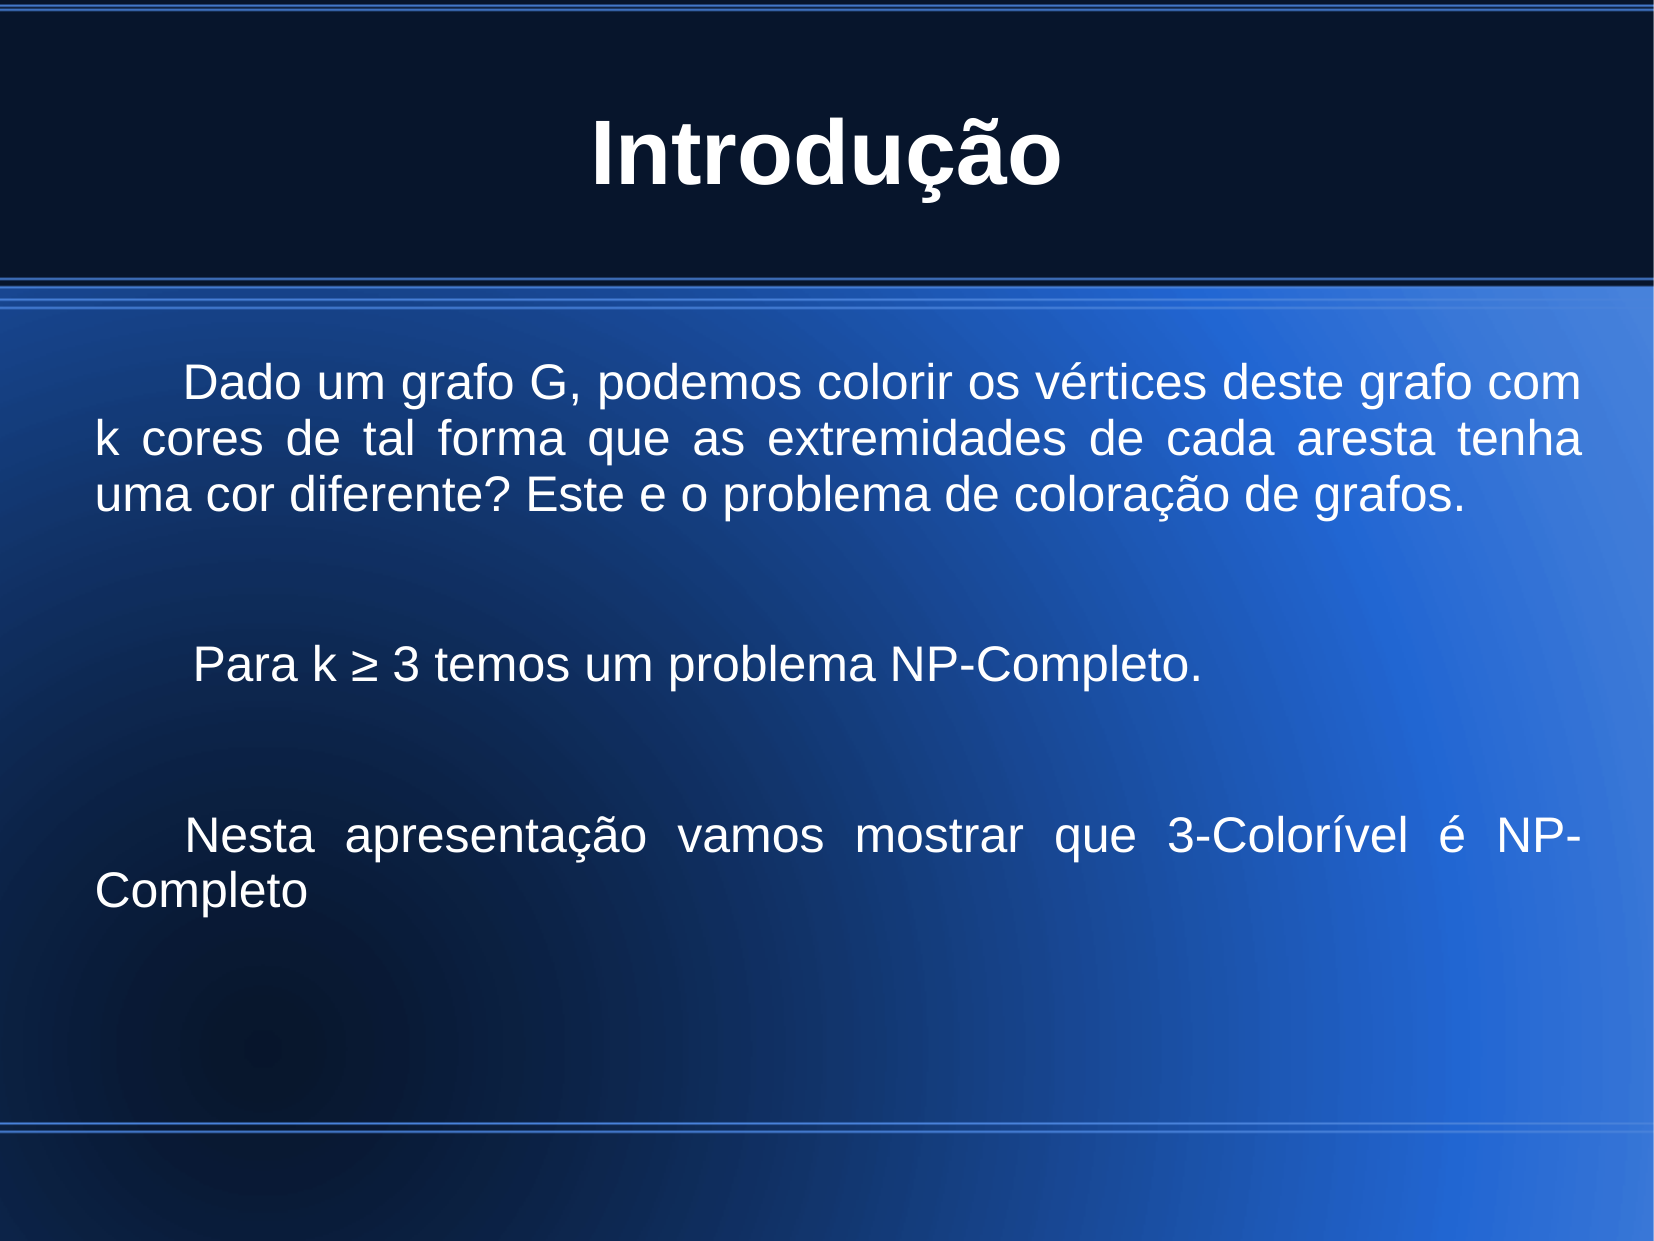

# Introdução
 Dado um grafo G, podemos colorir os vértices deste grafo com k cores de tal forma que as extremidades de cada aresta tenha uma cor diferente? Este e o problema de coloração de grafos.
 Para k ≥ 3 temos um problema NP-Completo.
 Nesta apresentação vamos mostrar que 3-Colorível é NP-Completo